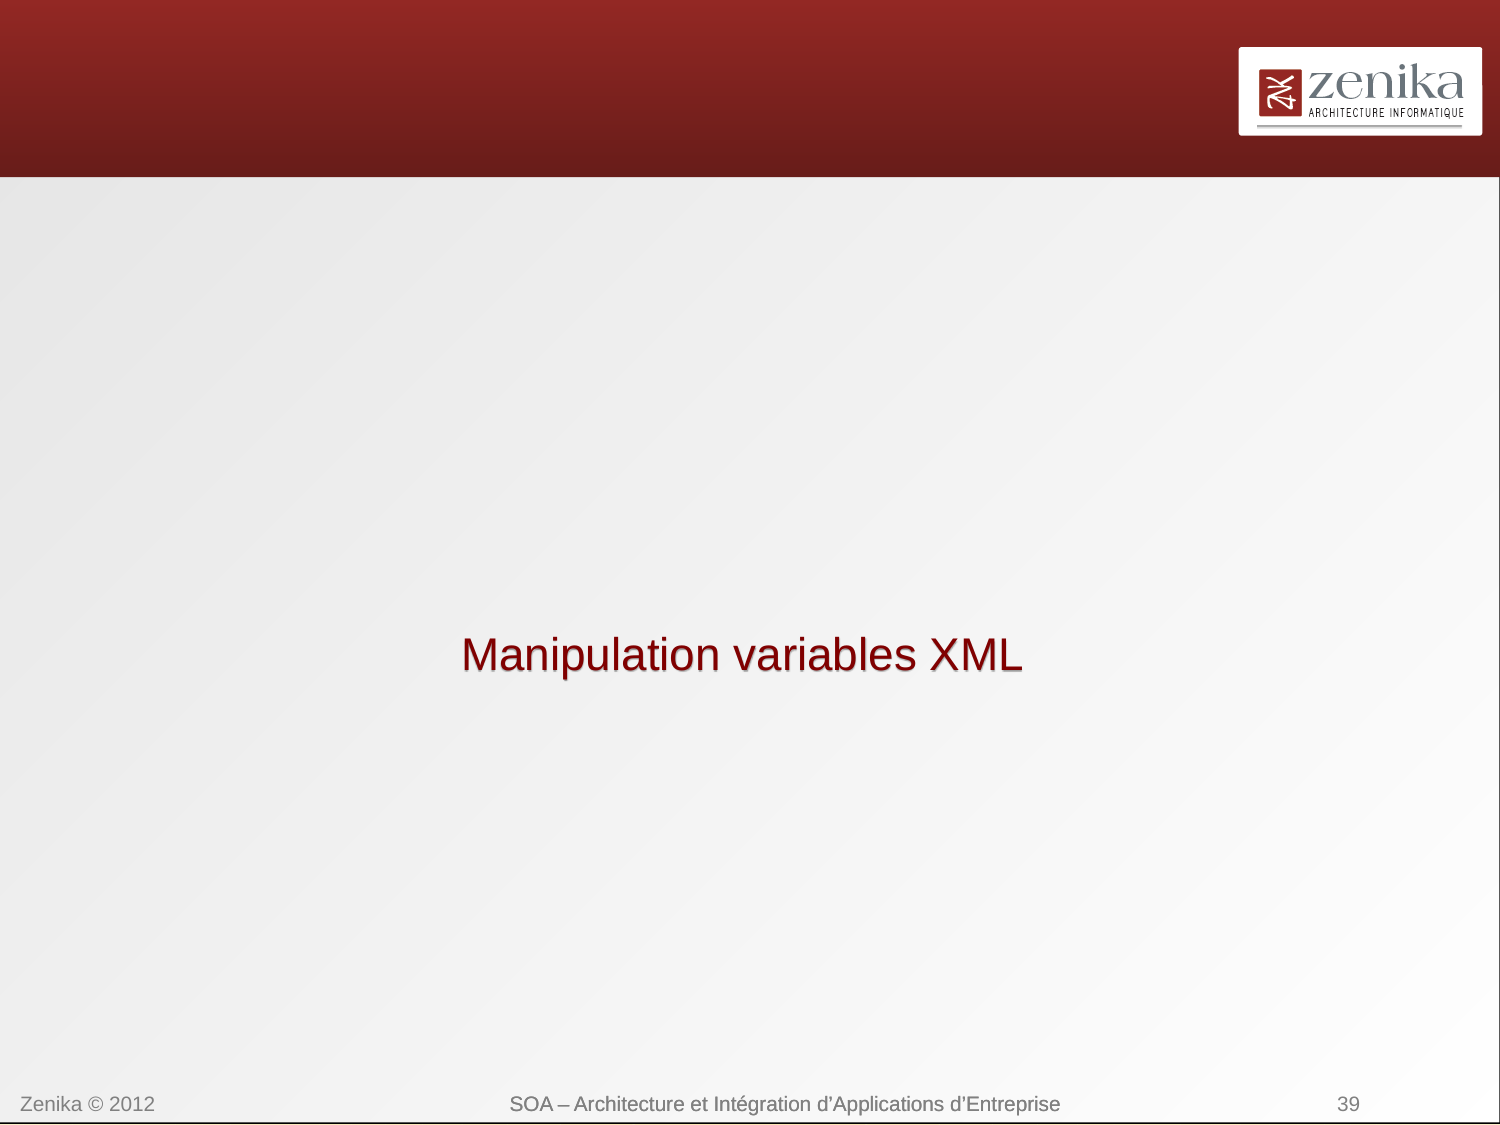

# Manipulation variables XML
SOA – Architecture et Intégration d’Applications d’Entreprise